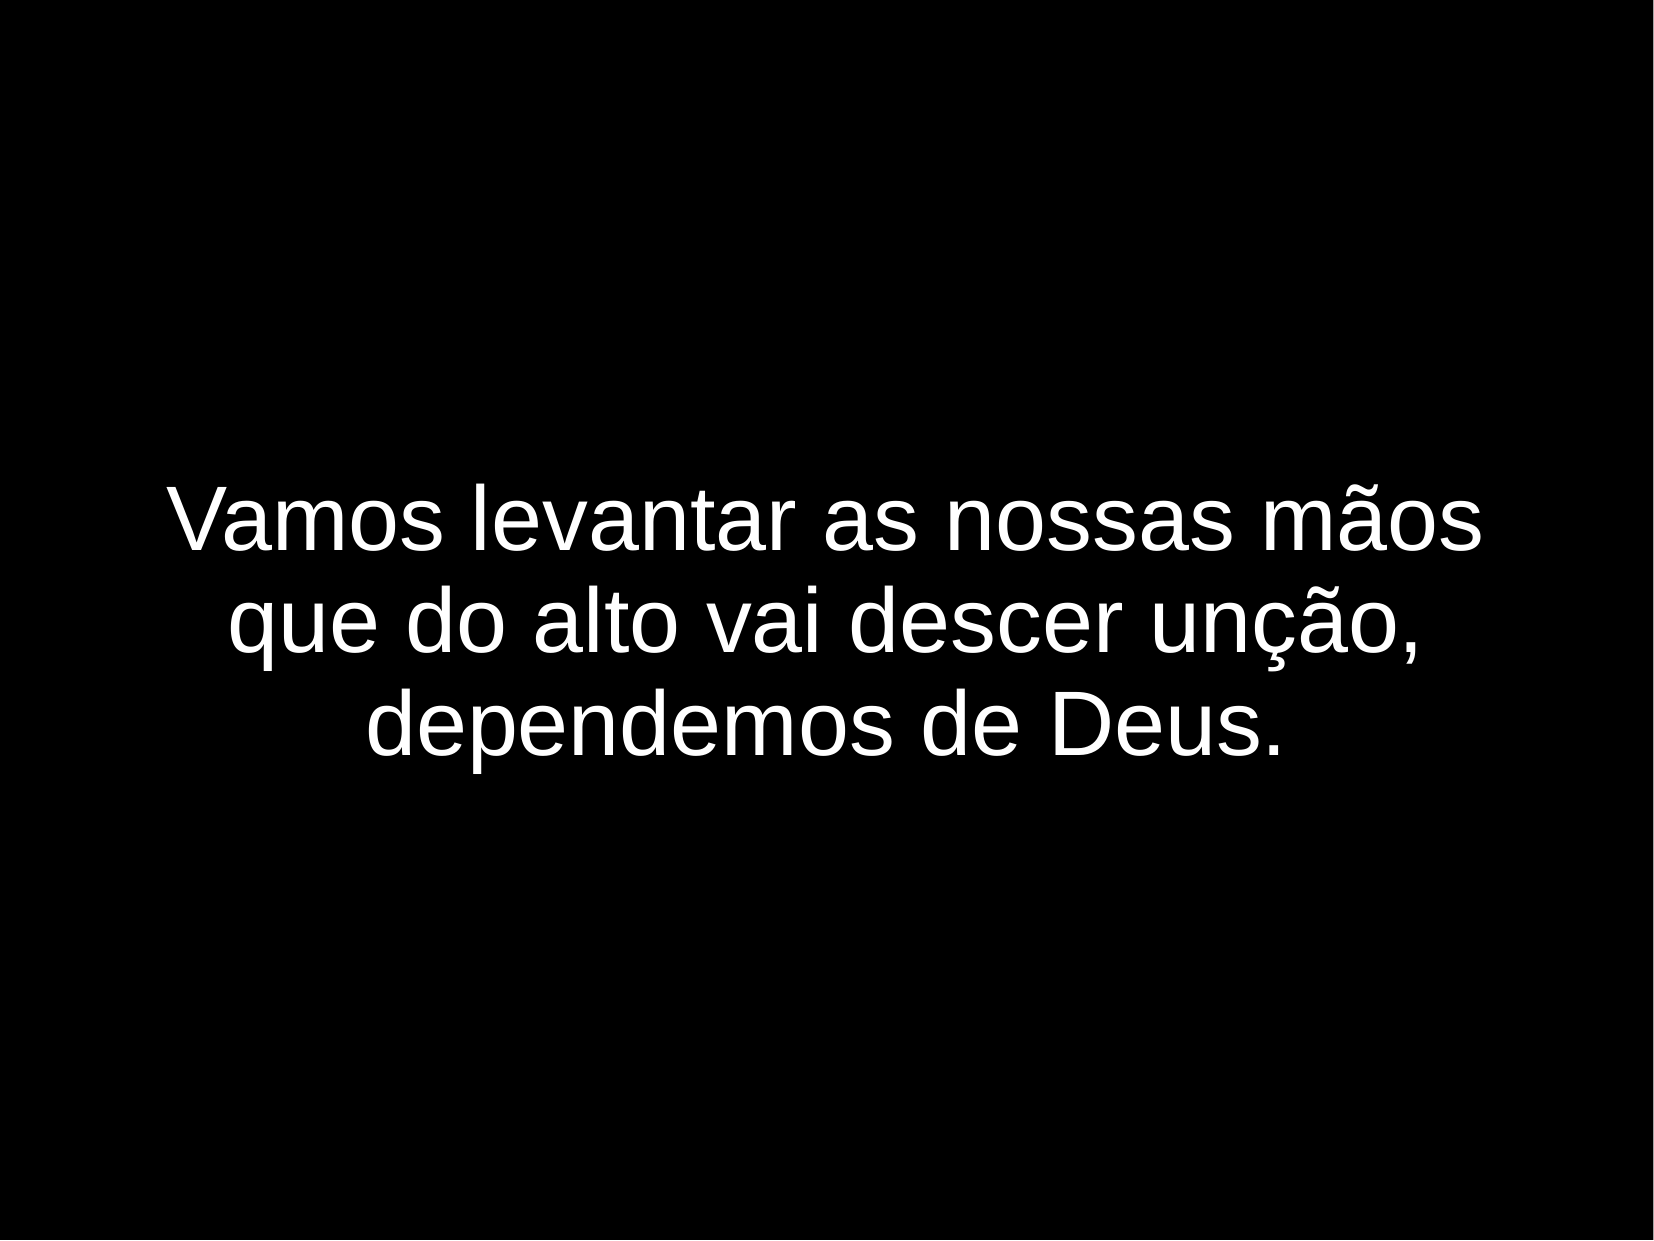

# Vamos levantar as nossas mãos que do alto vai descer unção, dependemos de Deus.